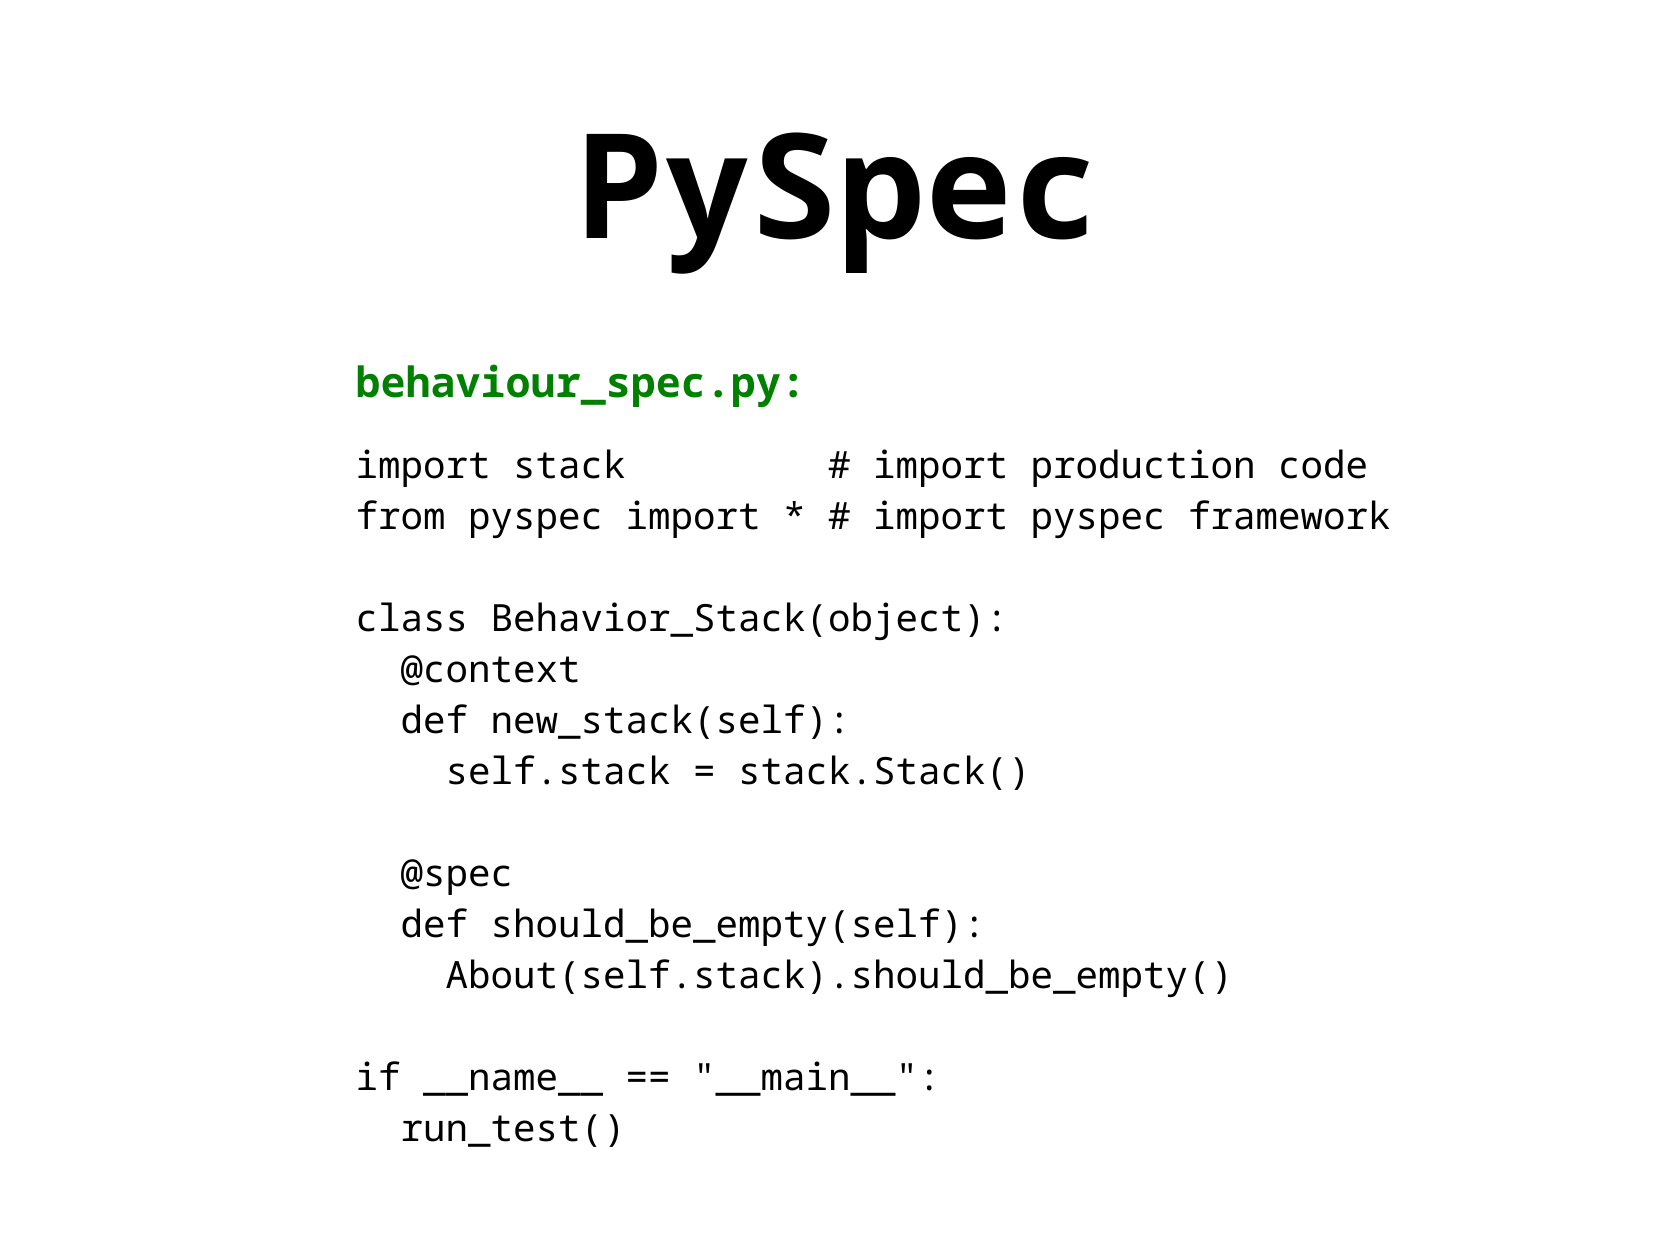

PySpec
behaviour_spec.py:
import stack # import production code
from pyspec import * # import pyspec framework
class Behavior_Stack(object):
 @context
 def new_stack(self):
 self.stack = stack.Stack()
 @spec
 def should_be_empty(self):
 About(self.stack).should_be_empty()
if __name__ == "__main__":
 run_test()